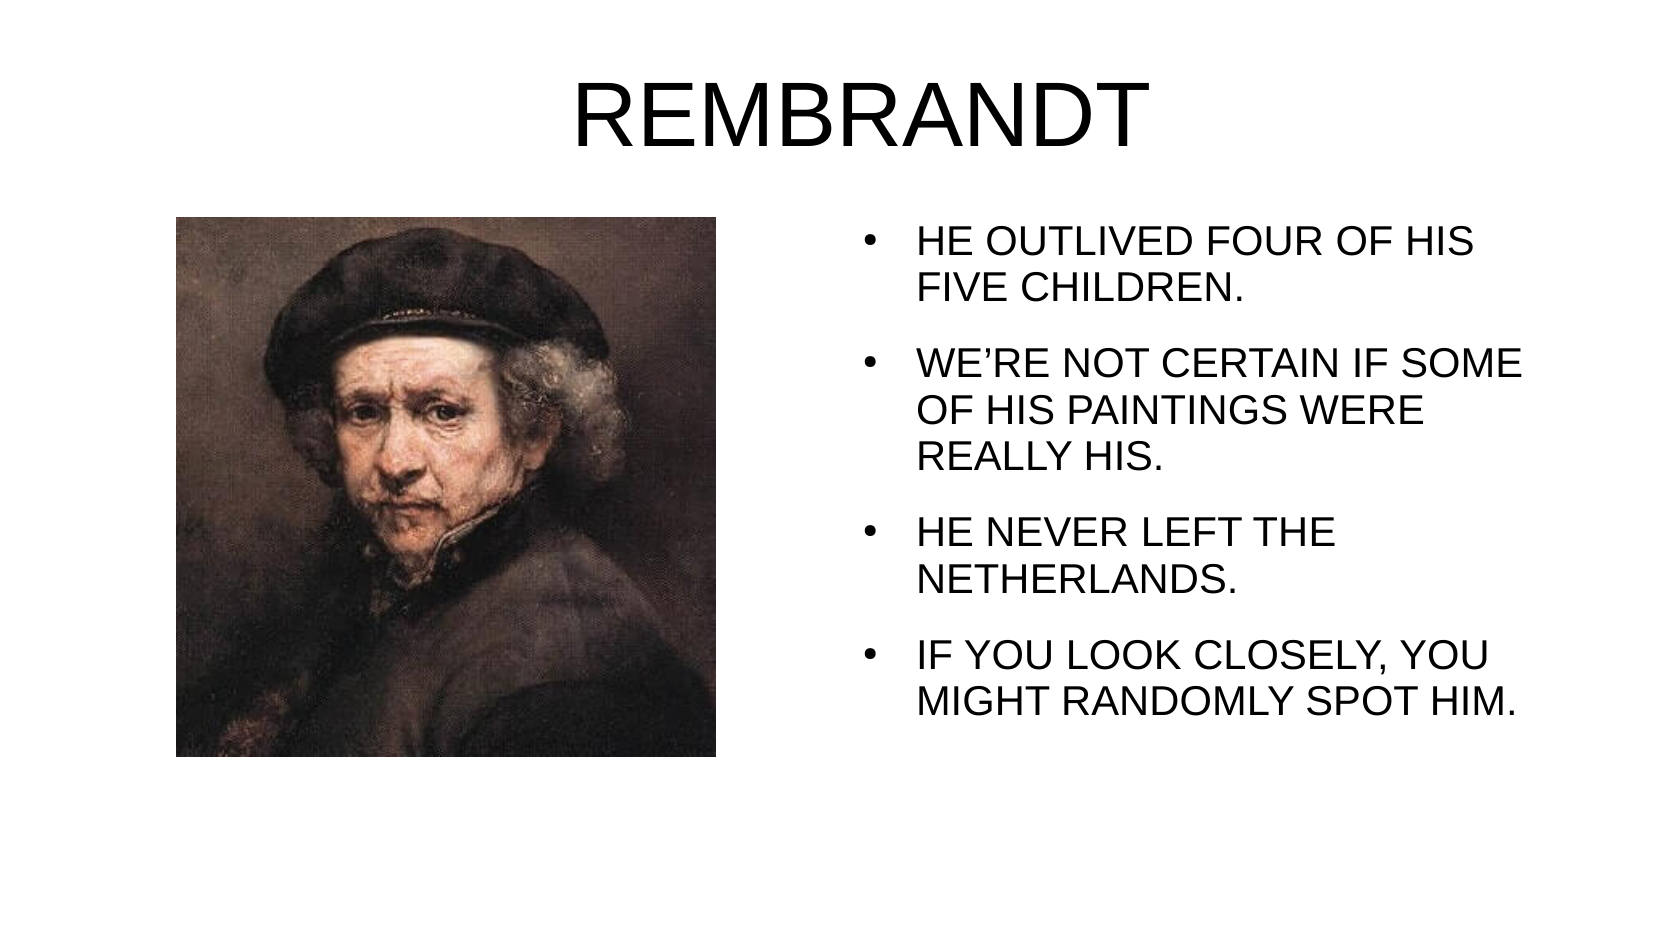

# REMBRANDT
HE OUTLIVED FOUR OF HIS FIVE CHILDREN.
WE’RE NOT CERTAIN IF SOME OF HIS PAINTINGS WERE REALLY HIS.
HE NEVER LEFT THE NETHERLANDS.
IF YOU LOOK CLOSELY, YOU MIGHT RANDOMLY SPOT HIM.